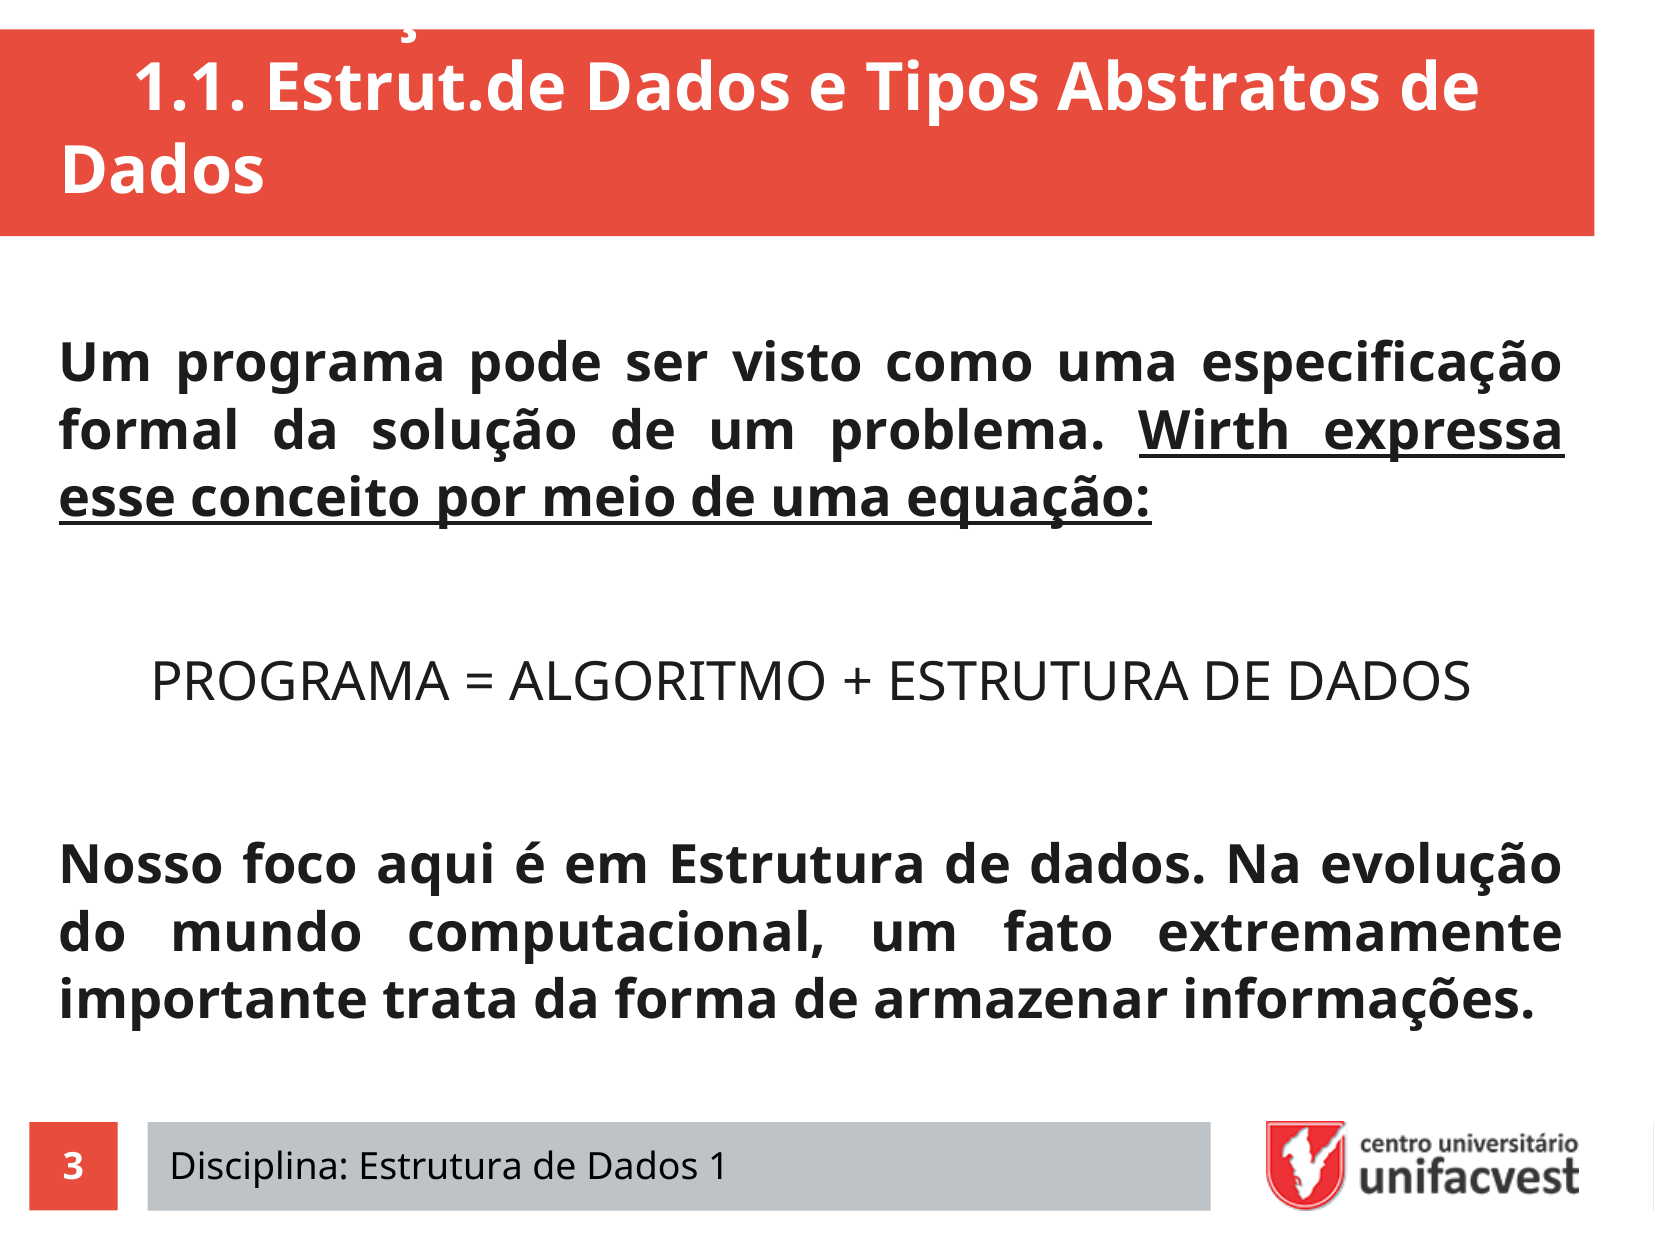

# 1. Introdução 1.1. Estrut.de Dados e Tipos Abstratos de Dados
Um programa pode ser visto como uma especificação formal da solução de um problema. Wirth expressa esse conceito por meio de uma equação:
PROGRAMA = ALGORITMO + ESTRUTURA DE DADOS
Nosso foco aqui é em Estrutura de dados. Na evolução do mundo computacional, um fato extremamente importante trata da forma de armazenar informações.
3
Disciplina: Estrutura de Dados 1